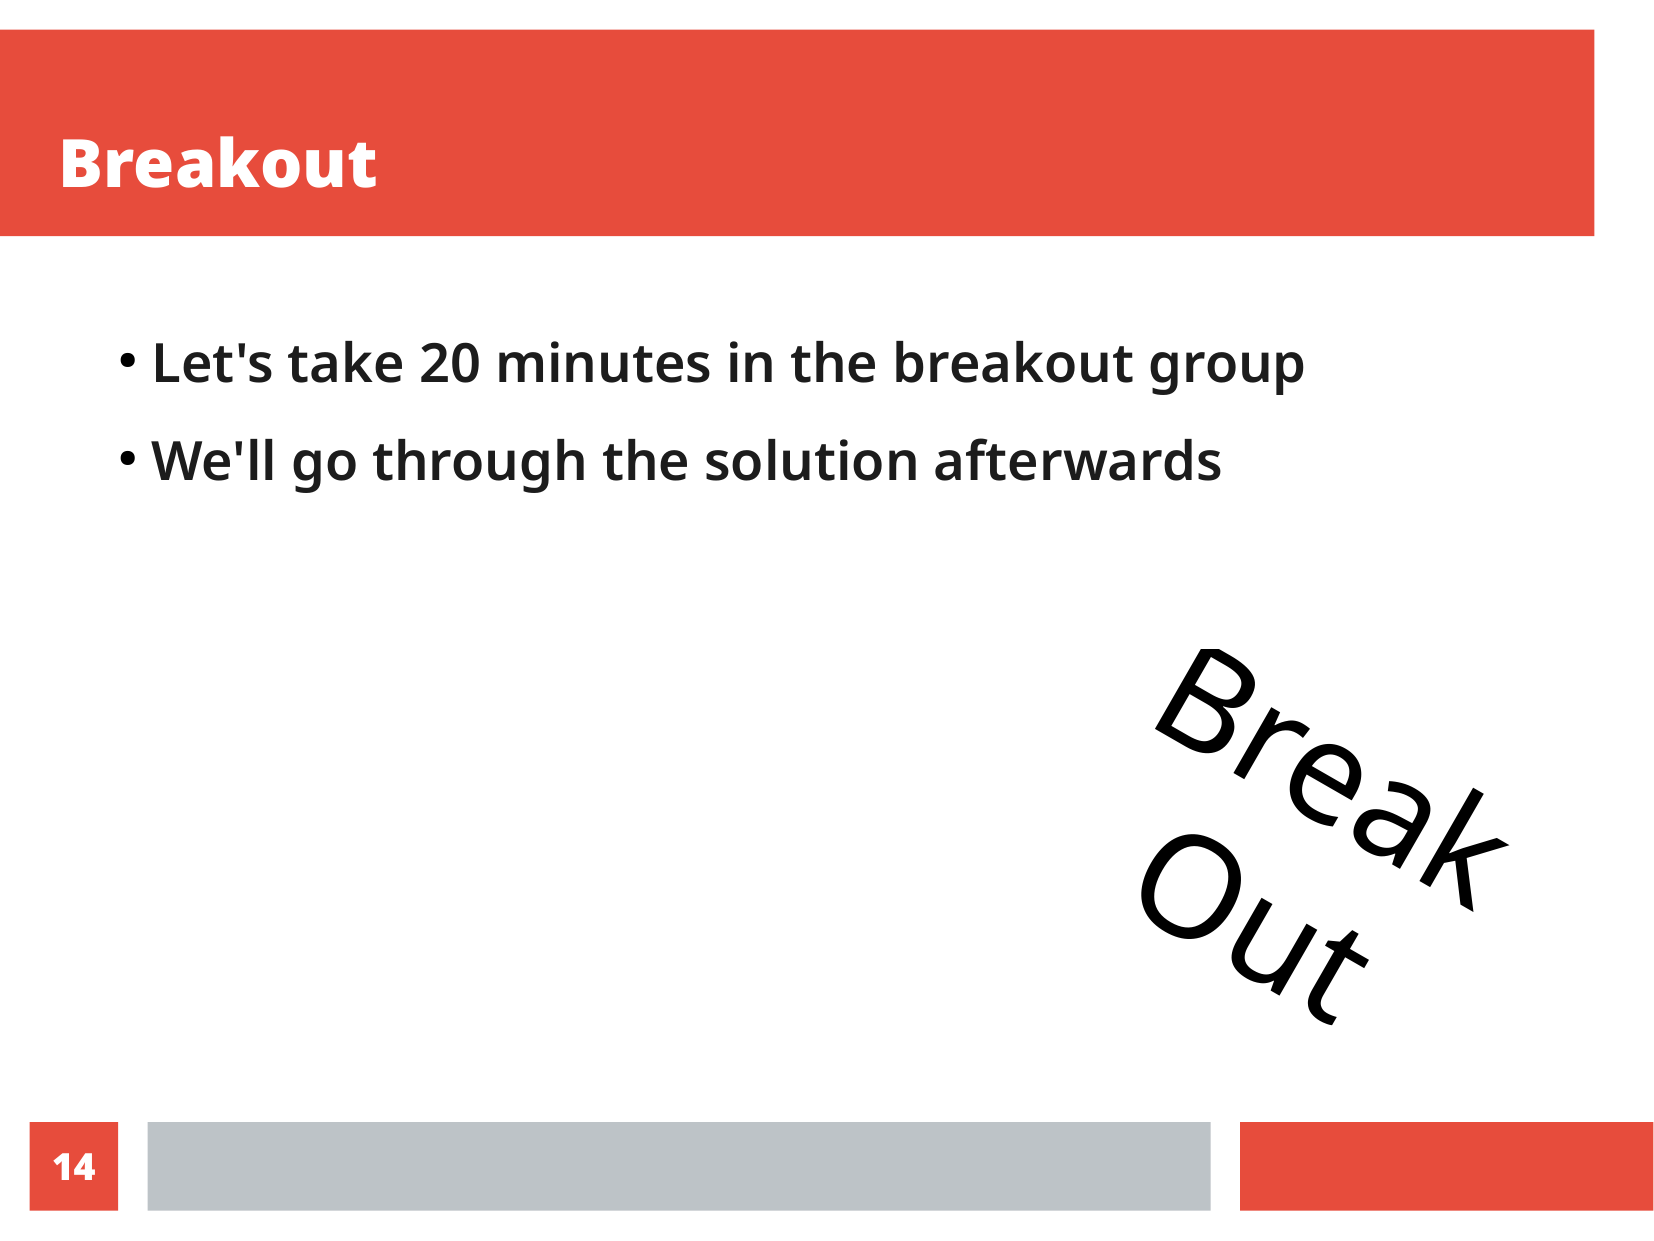

# Breakout
 Let's take 20 minutes in the breakout group
 We'll go through the solution afterwards
14